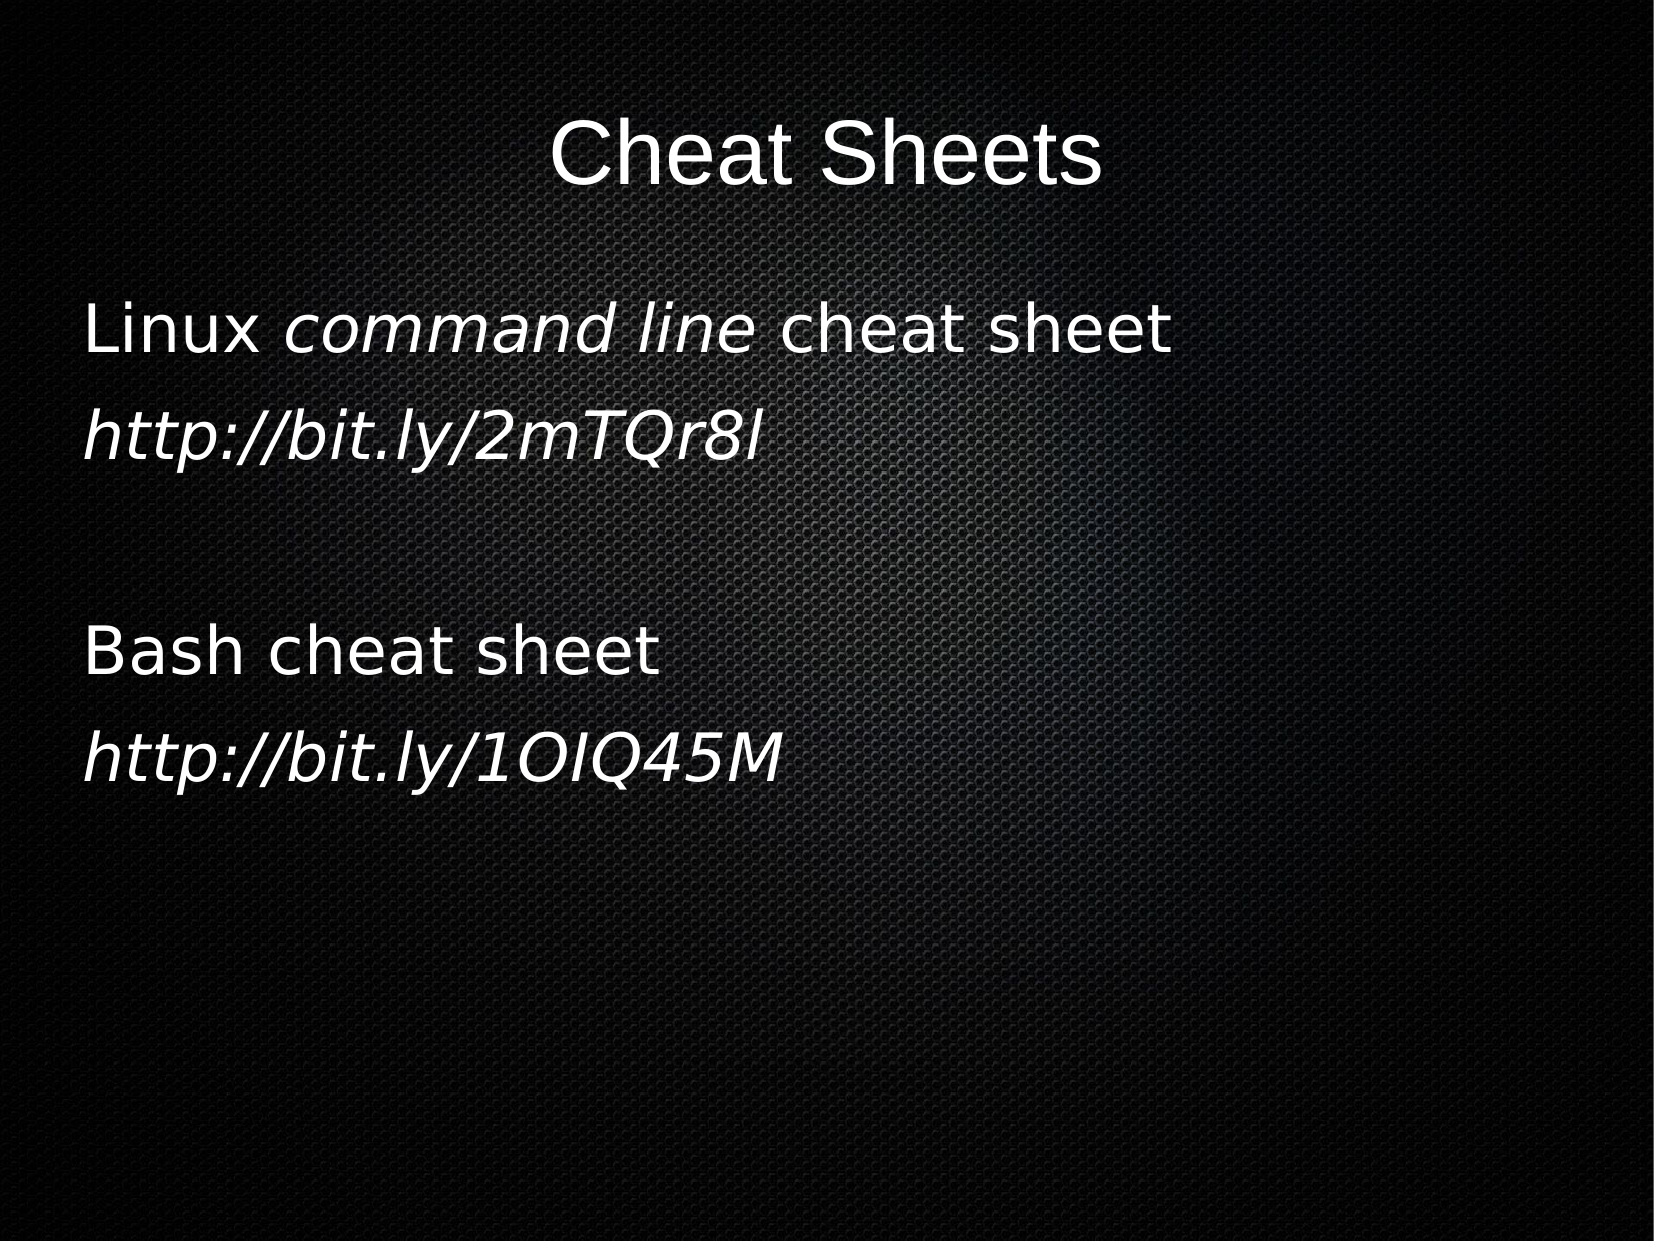

# Cheat Sheets
Linux command line cheat sheet
http://bit.ly/2mTQr8l
Bash cheat sheet
http://bit.ly/1OIQ45M